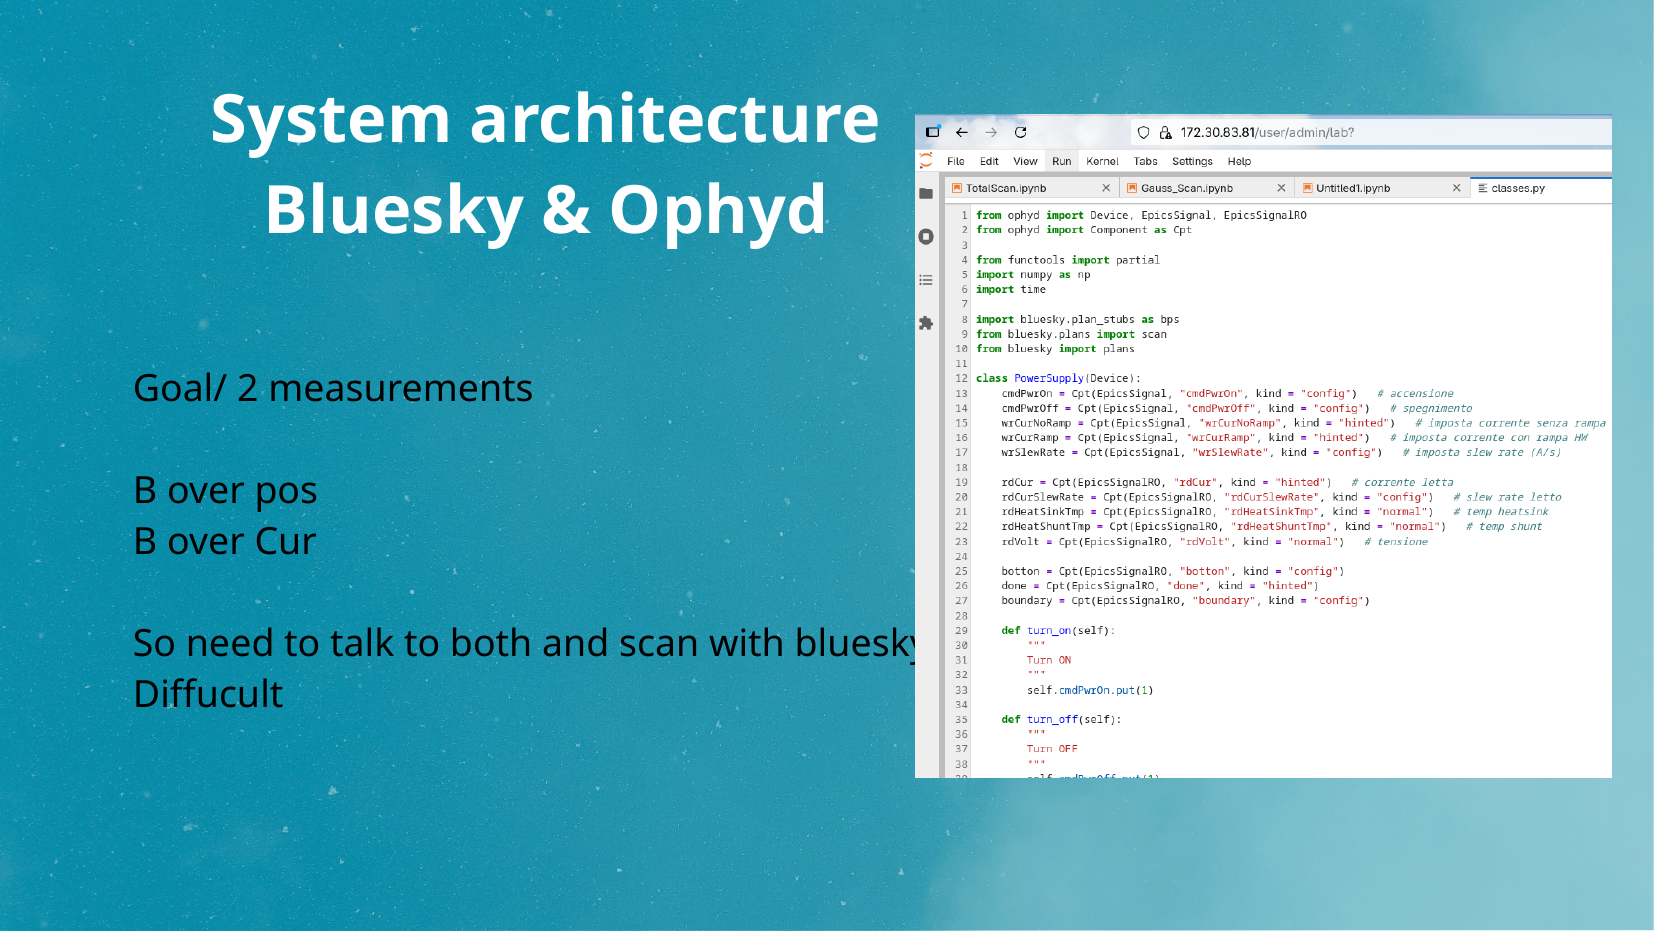

# System architecture Bluesky & Ophyd
Goal/ 2 measurements
B over pos
B over Cur
So need to talk to both and scan with bluesky
Diffucult